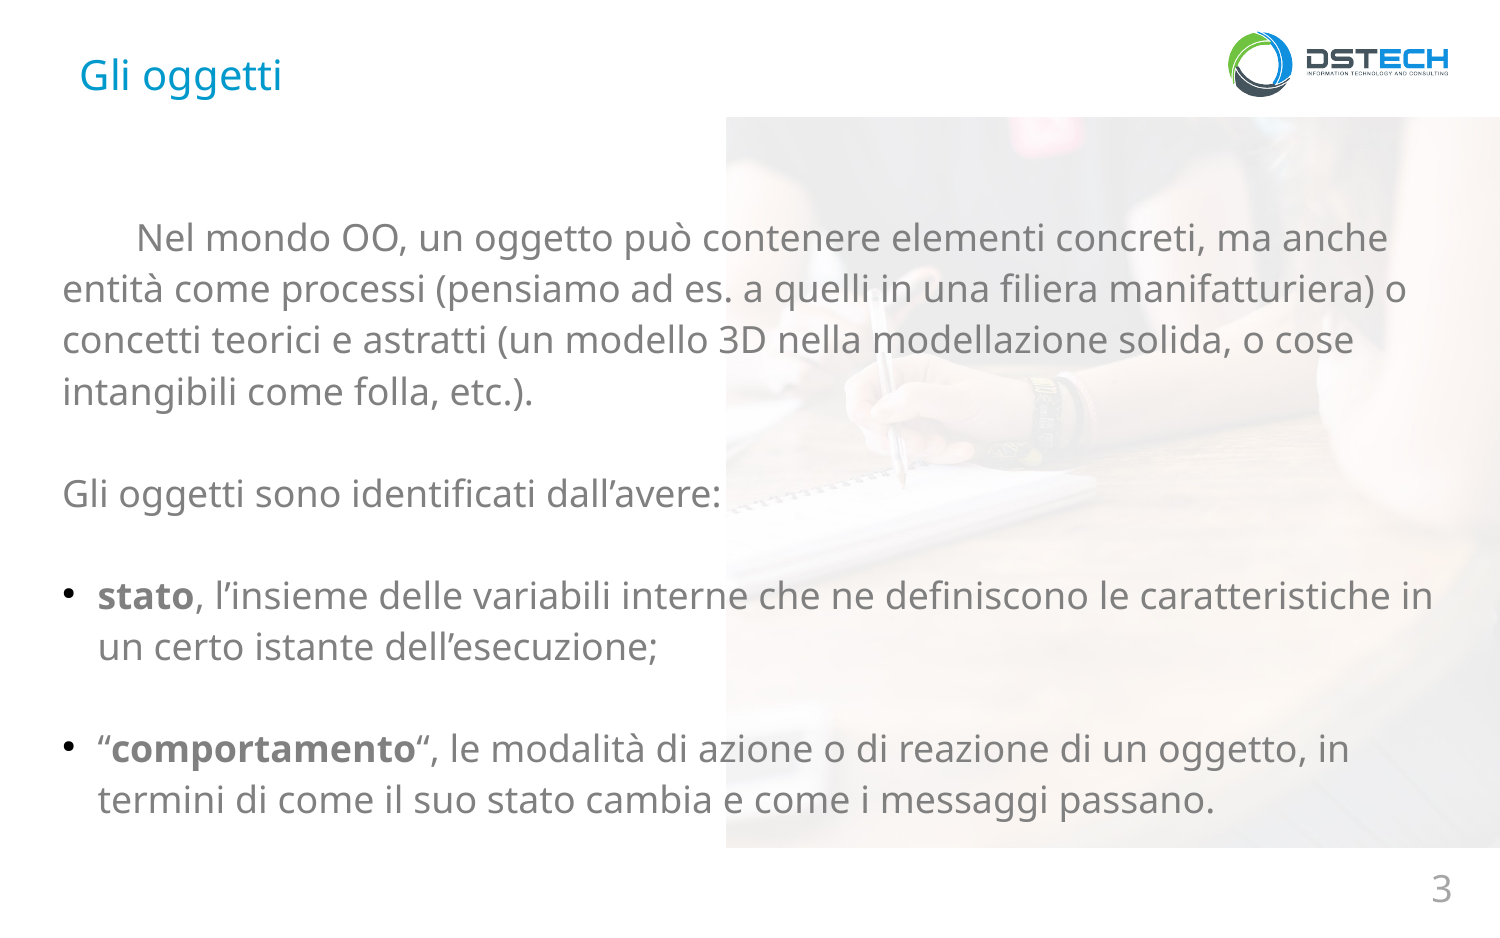

Gli oggetti
	Nel mondo OO, un oggetto può contenere elementi concreti, ma anche entità come processi (pensiamo ad es. a quelli in una filiera manifatturiera) o concetti teorici e astratti (un modello 3D nella modellazione solida, o cose intangibili come folla, etc.).
Gli oggetti sono identificati dall’avere:
stato, l’insieme delle variabili interne che ne definiscono le caratteristiche in un certo istante dell’esecuzione;
“comportamento“, le modalità di azione o di reazione di un oggetto, in termini di come il suo stato cambia e come i messaggi passano.
3